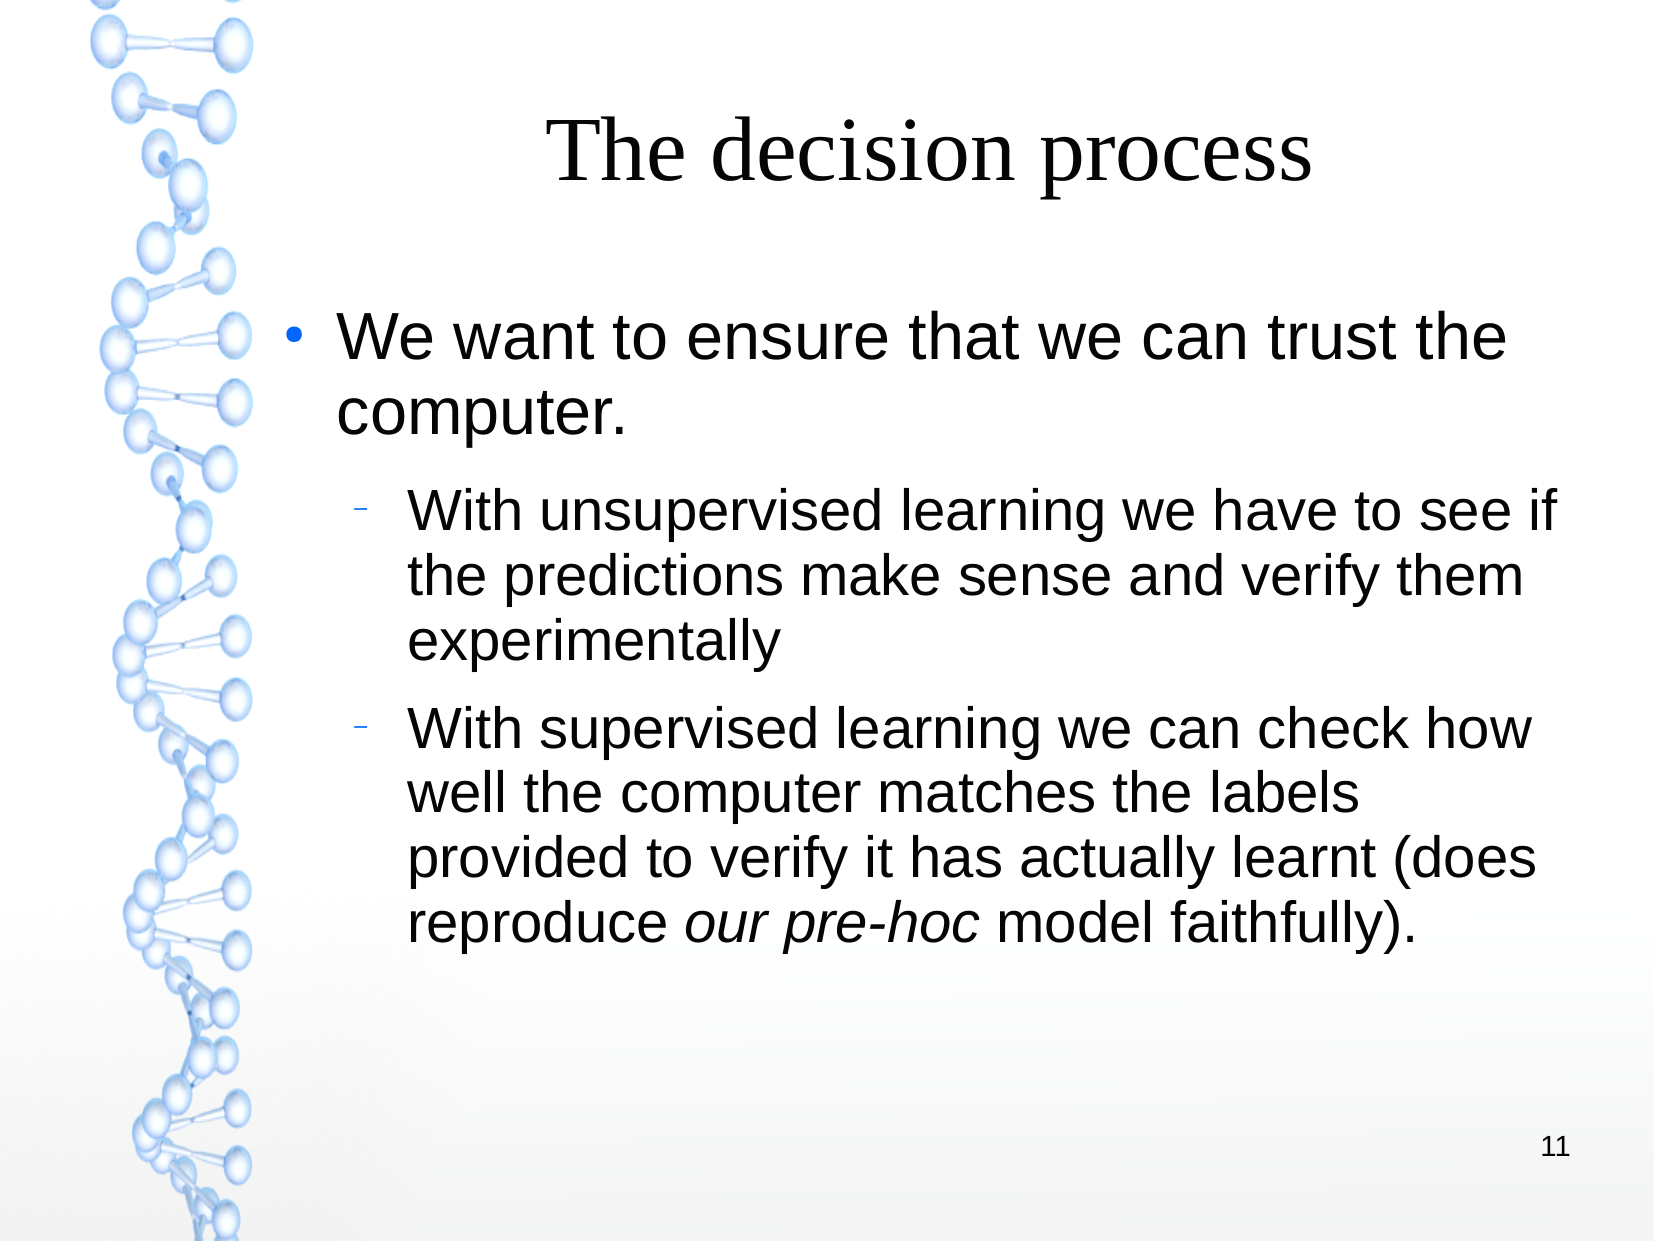

# The decision process
We want to ensure that we can trust the computer.
With unsupervised learning we have to see if the predictions make sense and verify them experimentally
With supervised learning we can check how well the computer matches the labels provided to verify it has actually learnt (does reproduce our pre-hoc model faithfully).
11